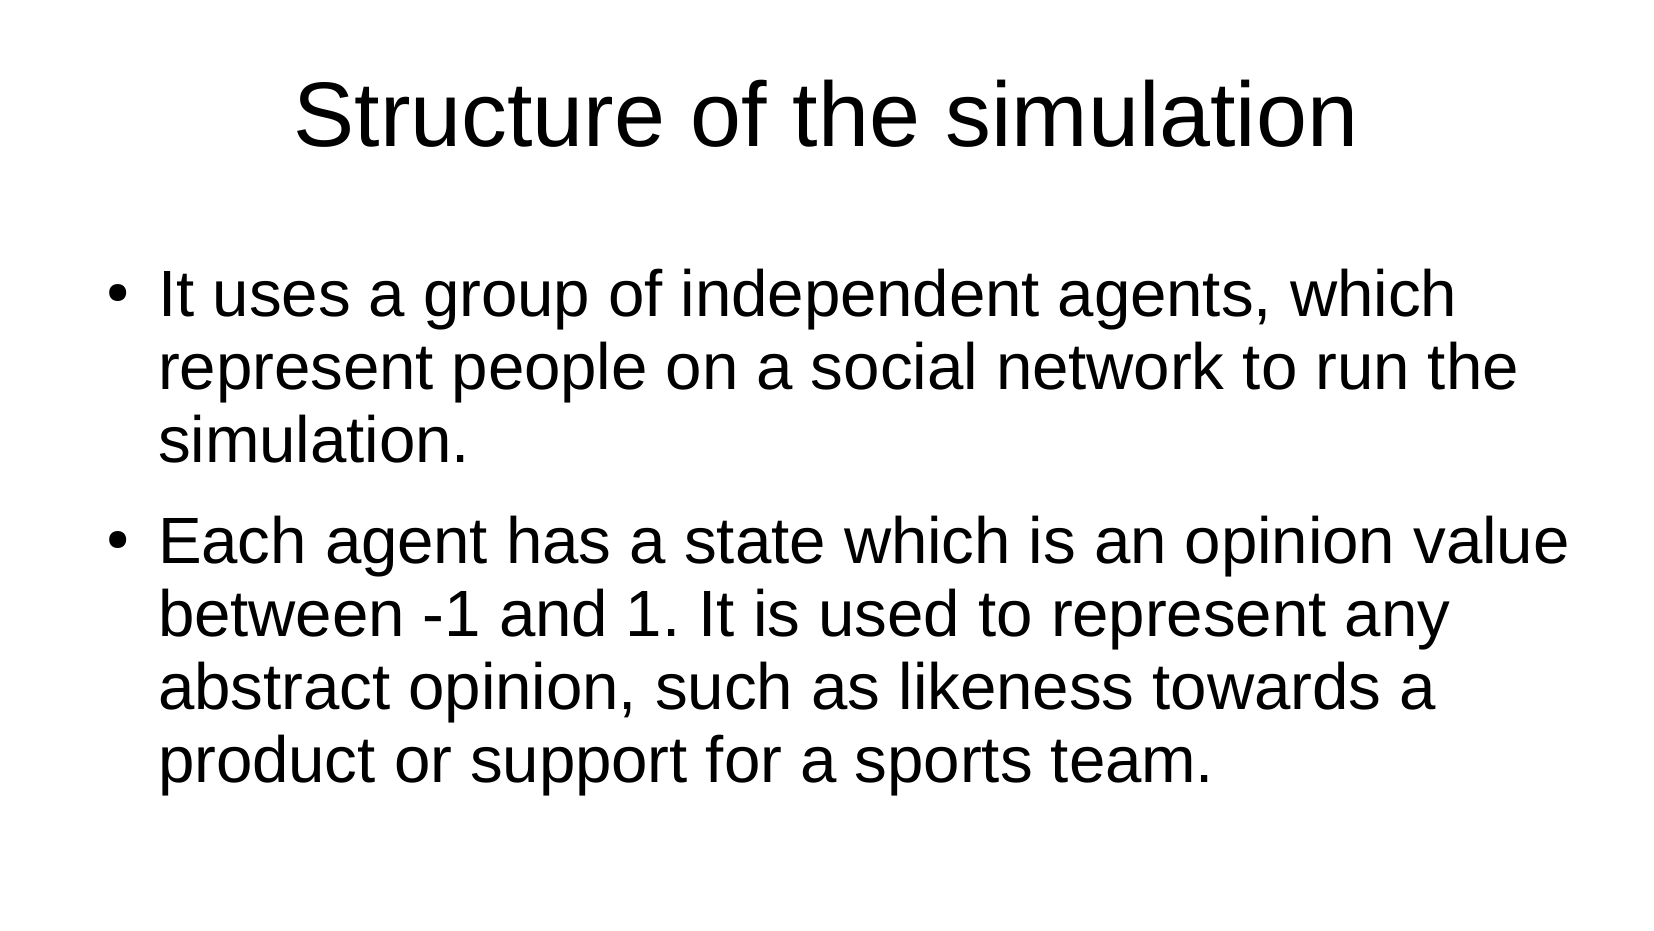

# Structure of the simulation
It uses a group of independent agents, which represent people on a social network to run the simulation.
Each agent has a state which is an opinion value between -1 and 1. It is used to represent any abstract opinion, such as likeness towards a product or support for a sports team.